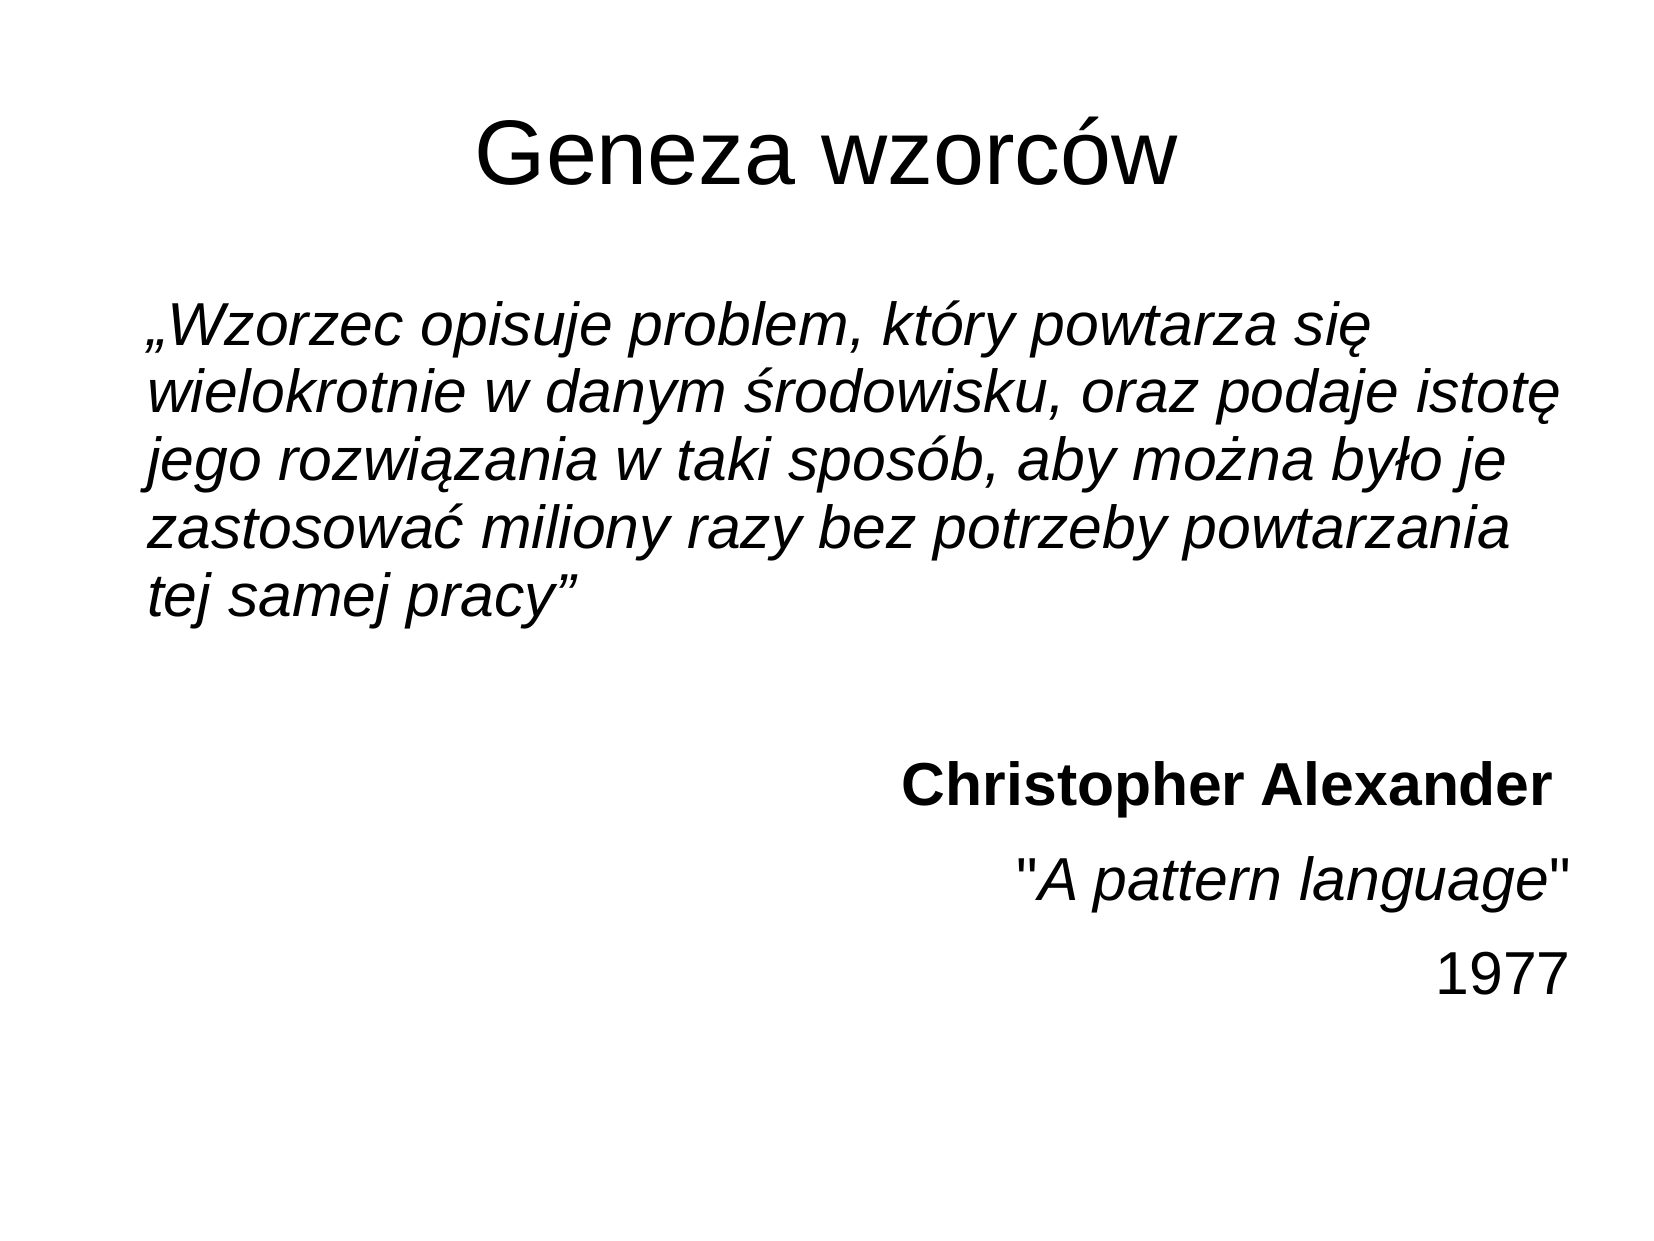

# Geneza wzorców
„Wzorzec opisuje problem, który powtarza się wielokrotnie w danym środowisku, oraz podaje istotę jego rozwiązania w taki sposób, aby można było je zastosować miliony razy bez potrzeby powtarzania tej samej pracy”
Christopher Alexander
"A pattern language"
1977